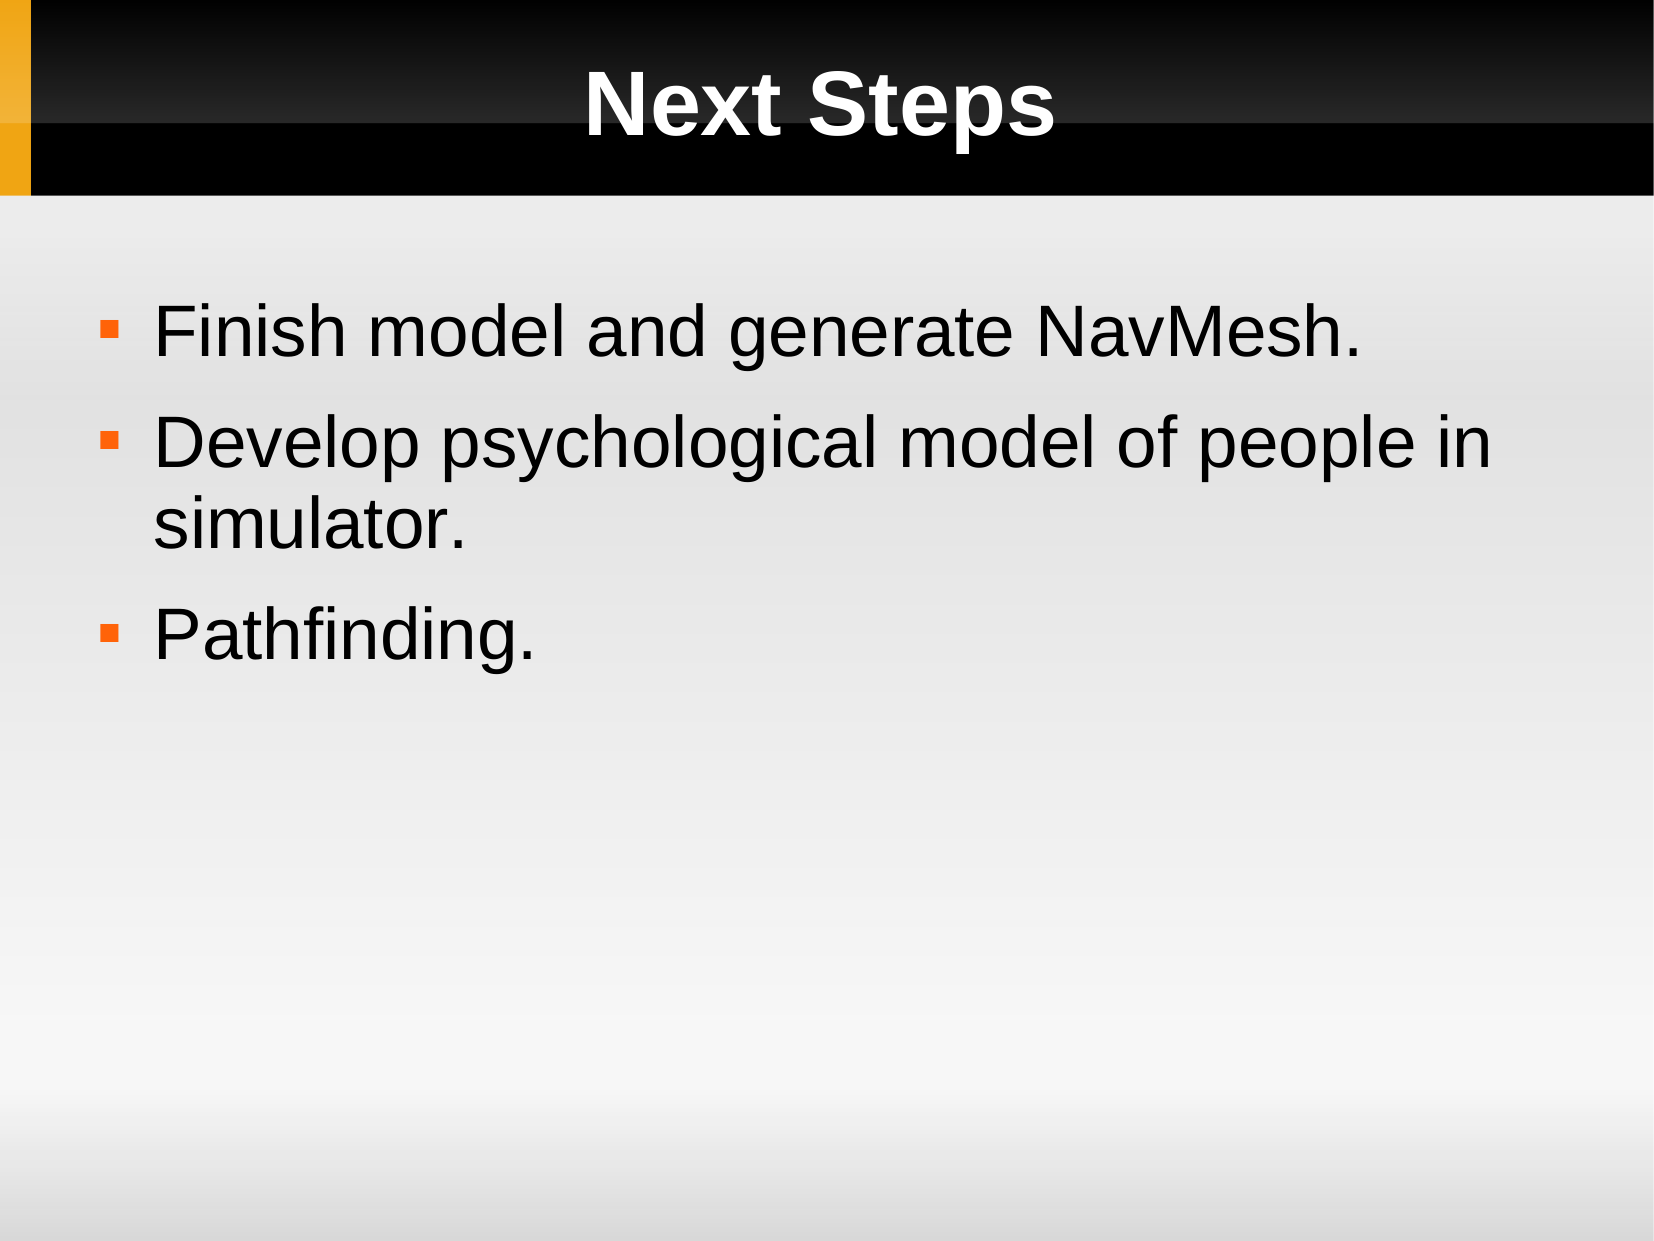

# Next Steps
Finish model and generate NavMesh.
Develop psychological model of people in simulator.
Pathfinding.